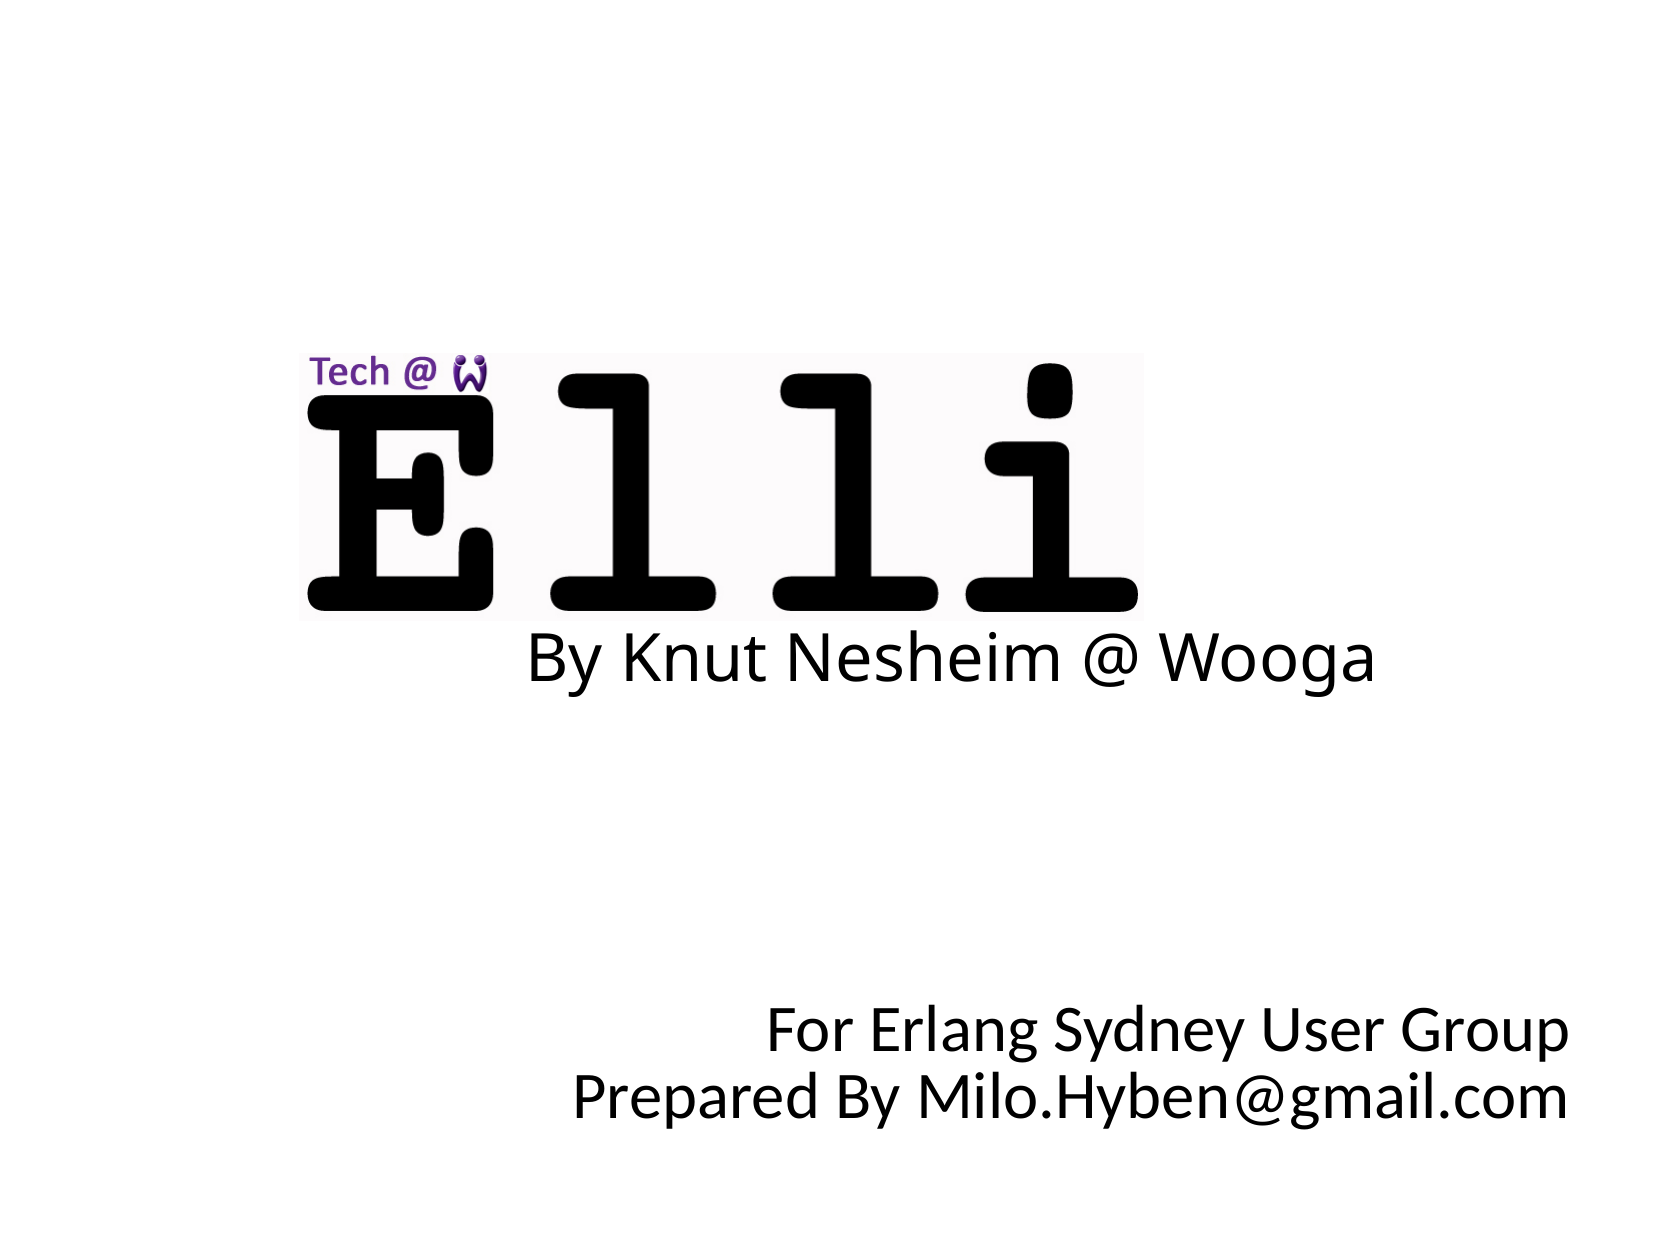

# For Erlang Sydney User Group
Prepared By Milo.Hyben@gmail.com
By Knut Nesheim @ Wooga